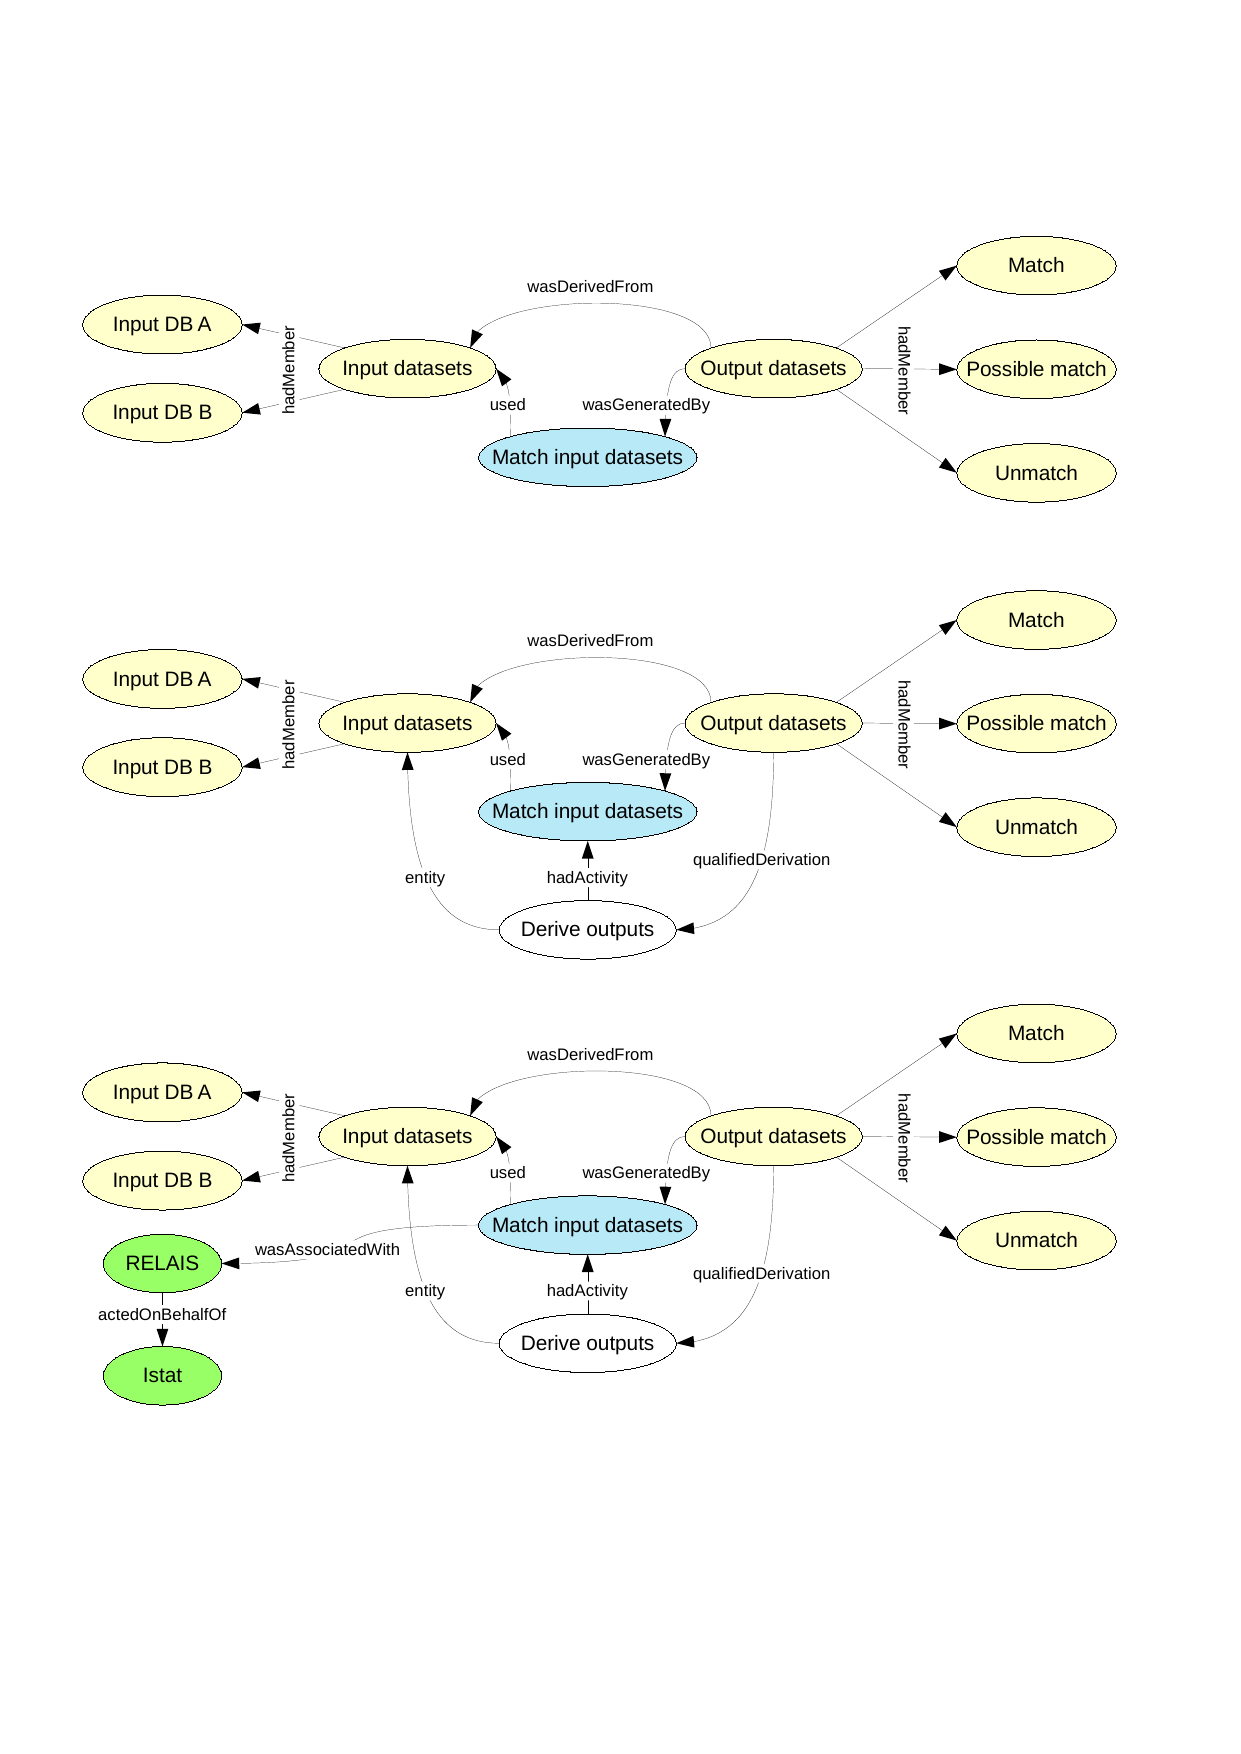

Match
Input DB A
Input datasets
Output datasets
Possible match
hadMember
hadMember
Input DB B
used
wasGeneratedBy
Match input datasets
Unmatch
Match
Input DB A
Input datasets
Output datasets
Possible match
hadMember
hadMember
Input DB B
used
wasGeneratedBy
Match input datasets
Unmatch
qualifiedDerivation
entity
hadActivity
Derive outputs
Match
Input DB A
Input datasets
Output datasets
Possible match
hadMember
hadMember
Input DB B
used
wasGeneratedBy
Match input datasets
Unmatch
RELAIS
wasAssociatedWith
qualifiedDerivation
entity
hadActivity
actedOnBehalfOf
Derive outputs
Istat